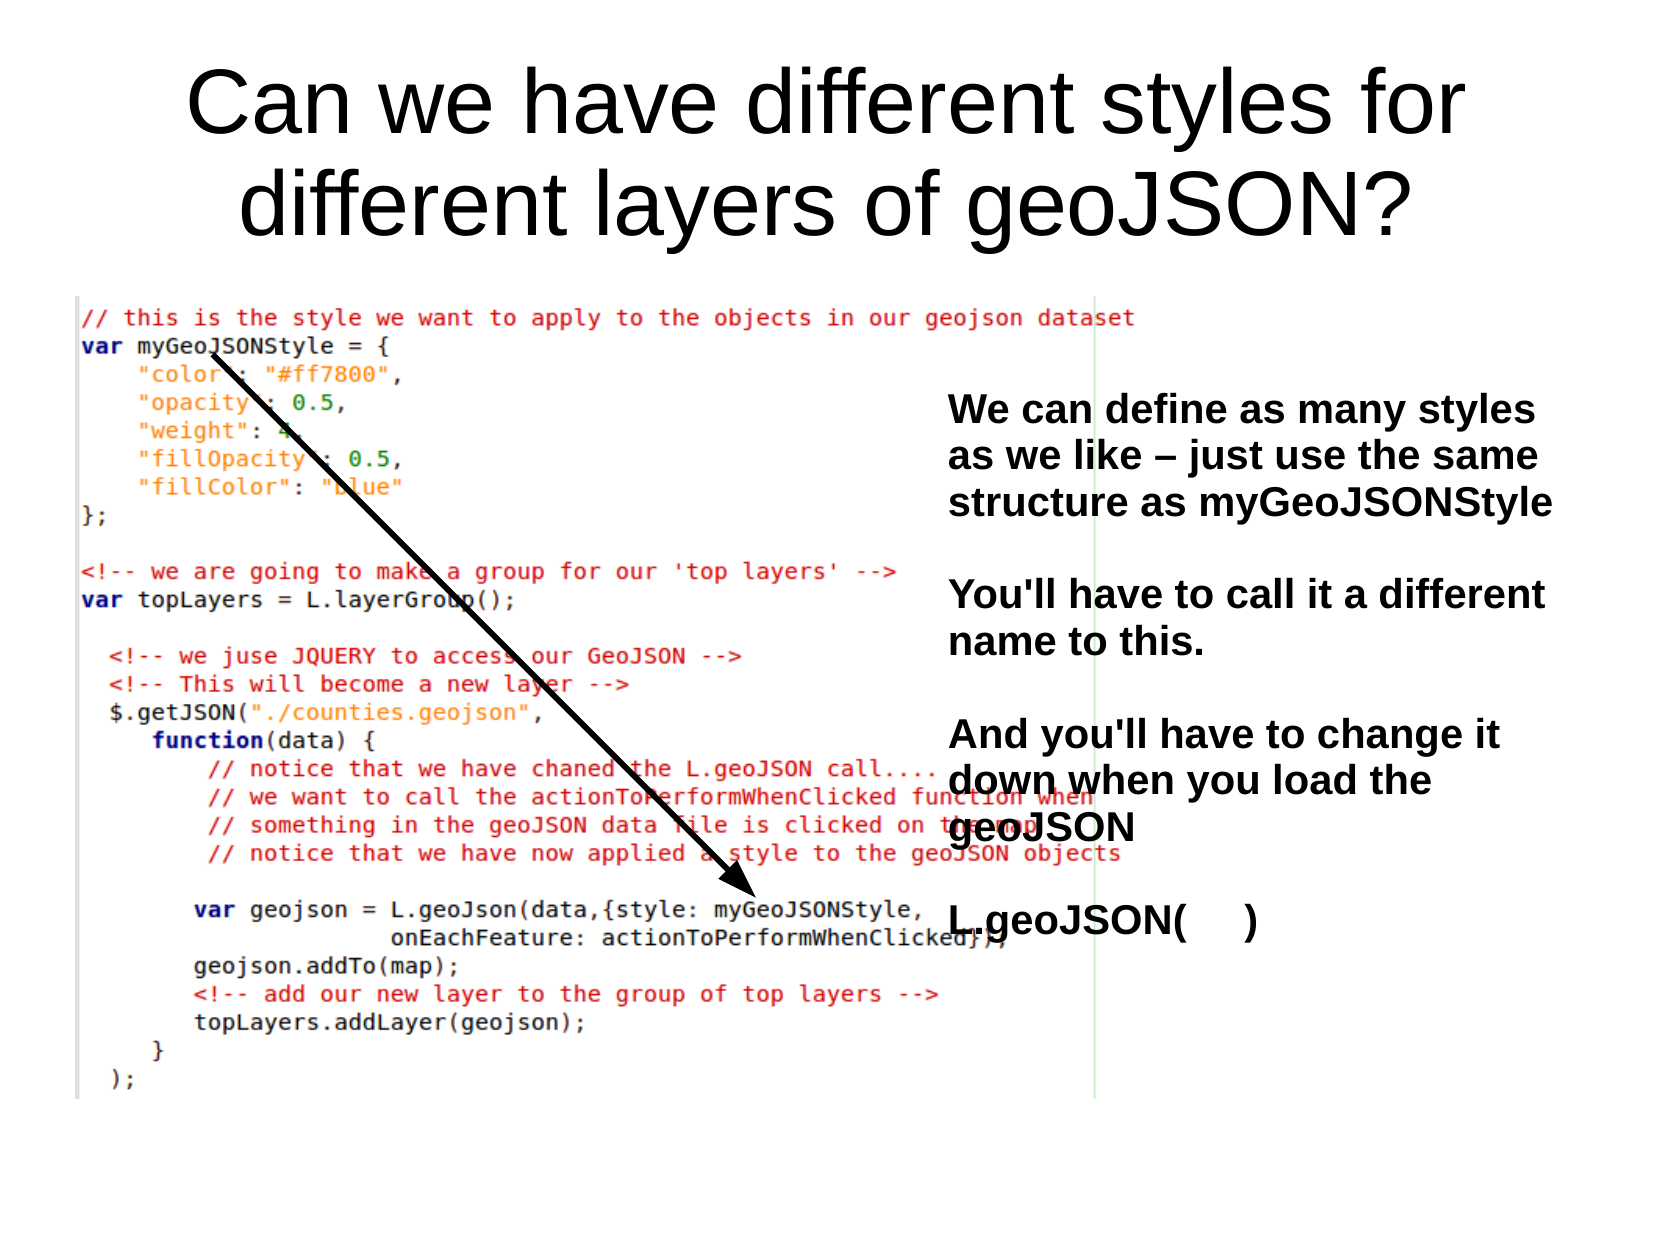

# Can we have different styles for different layers of geoJSON?
We can define as many styles as we like – just use the same structure as myGeoJSONStyle
You'll have to call it a different name to this.
And you'll have to change it down when you load the geoJSON
L.geoJSON( )